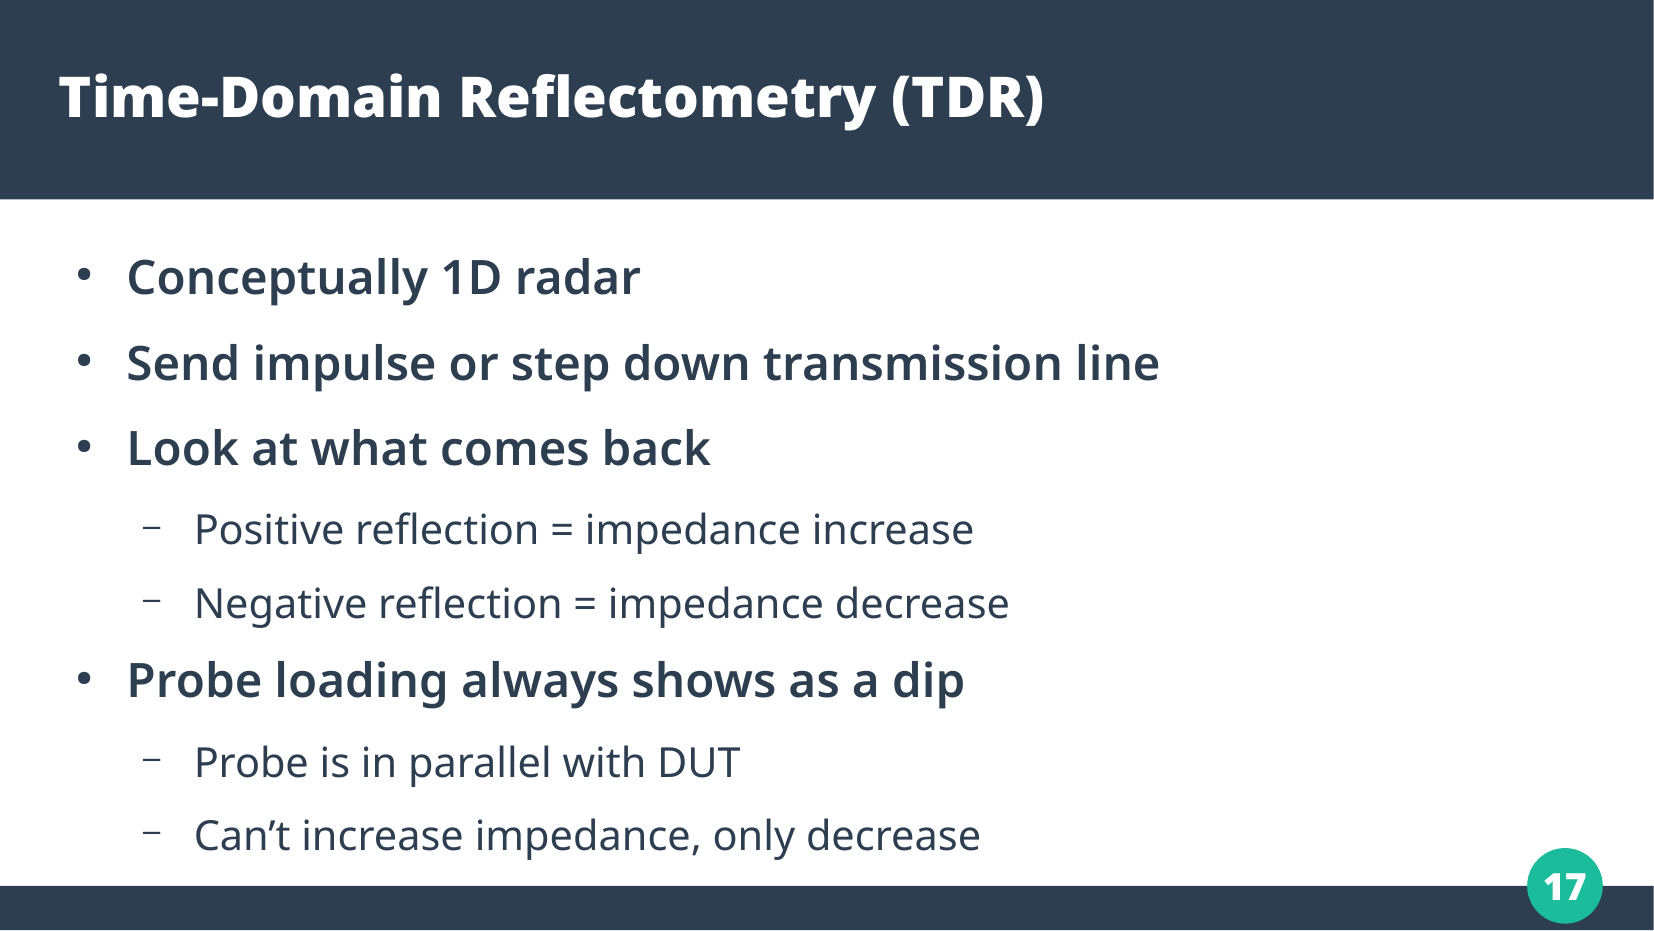

# Time-Domain Reflectometry (TDR)
Conceptually 1D radar
Send impulse or step down transmission line
Look at what comes back
Positive reflection = impedance increase
Negative reflection = impedance decrease
Probe loading always shows as a dip
Probe is in parallel with DUT
Can’t increase impedance, only decrease